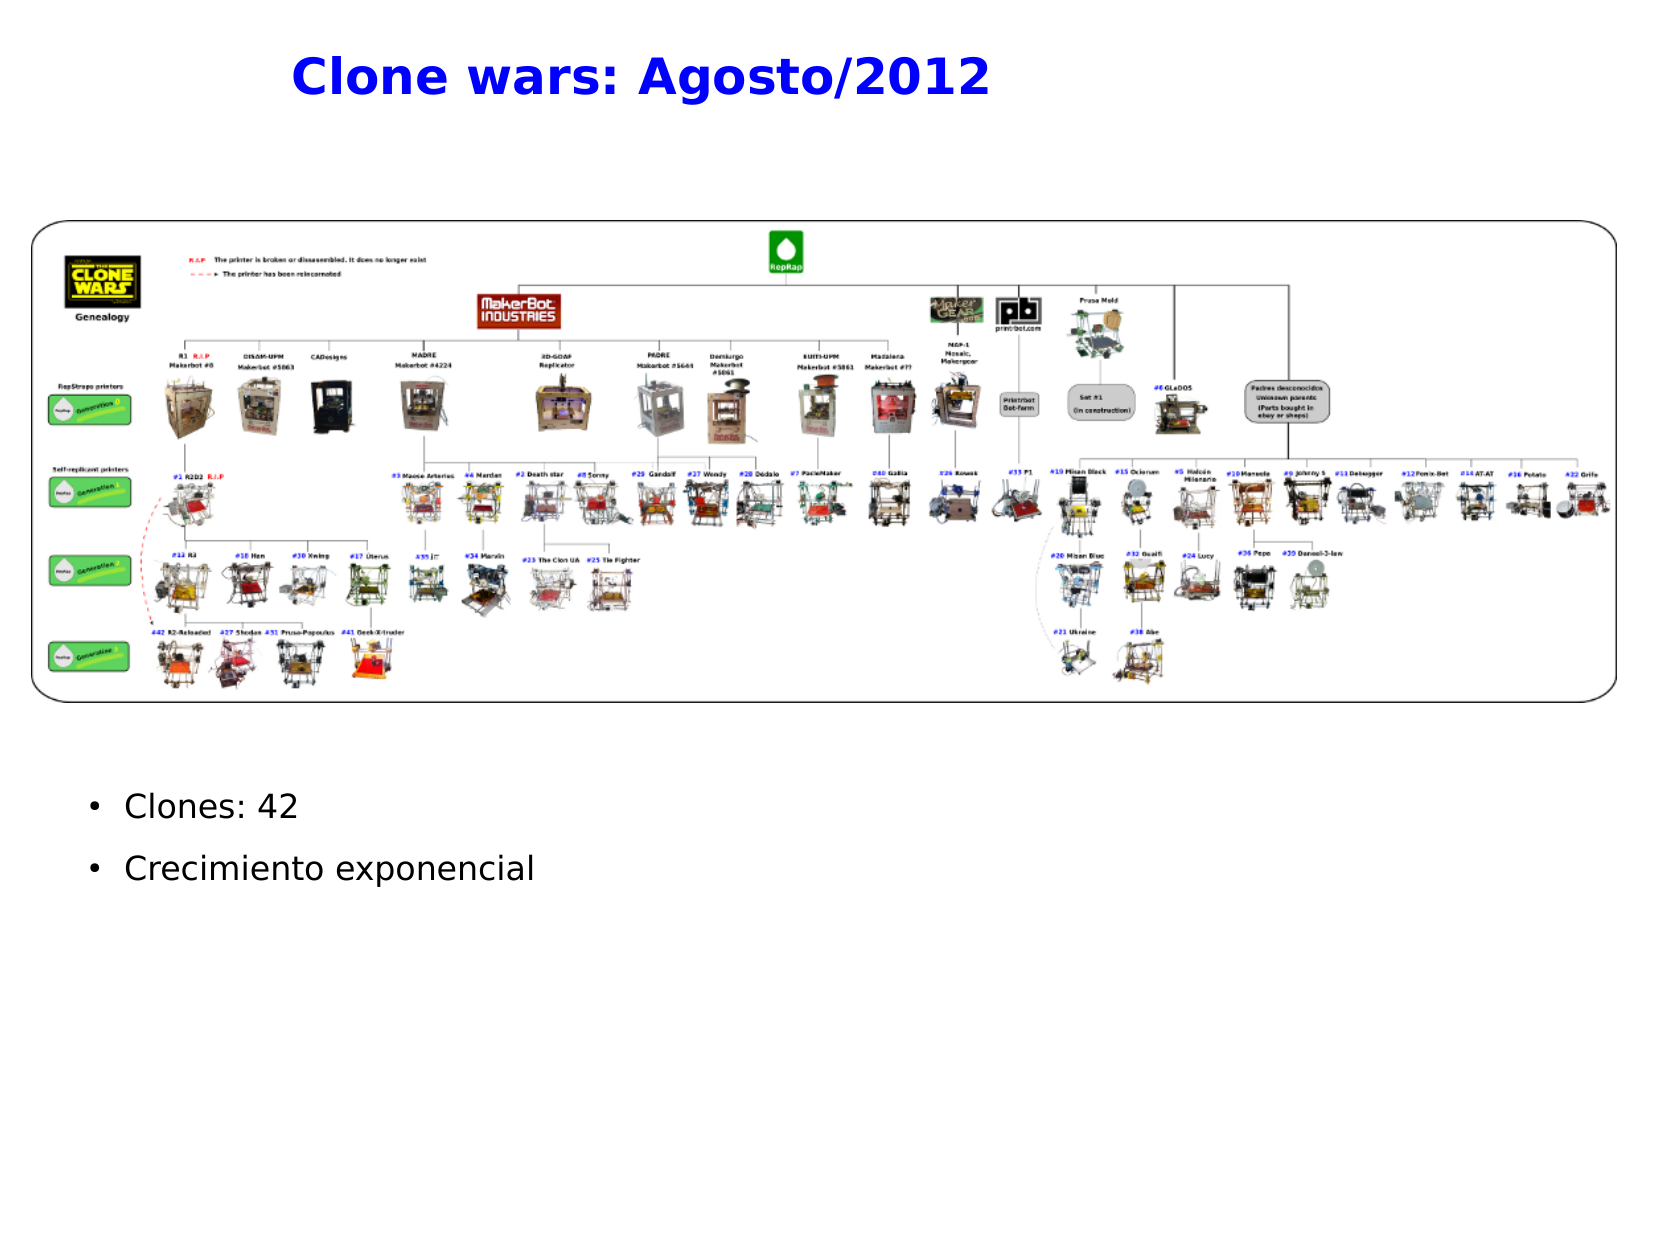

Clone wars: Agosto/2012
Clones: 42
Crecimiento exponencial